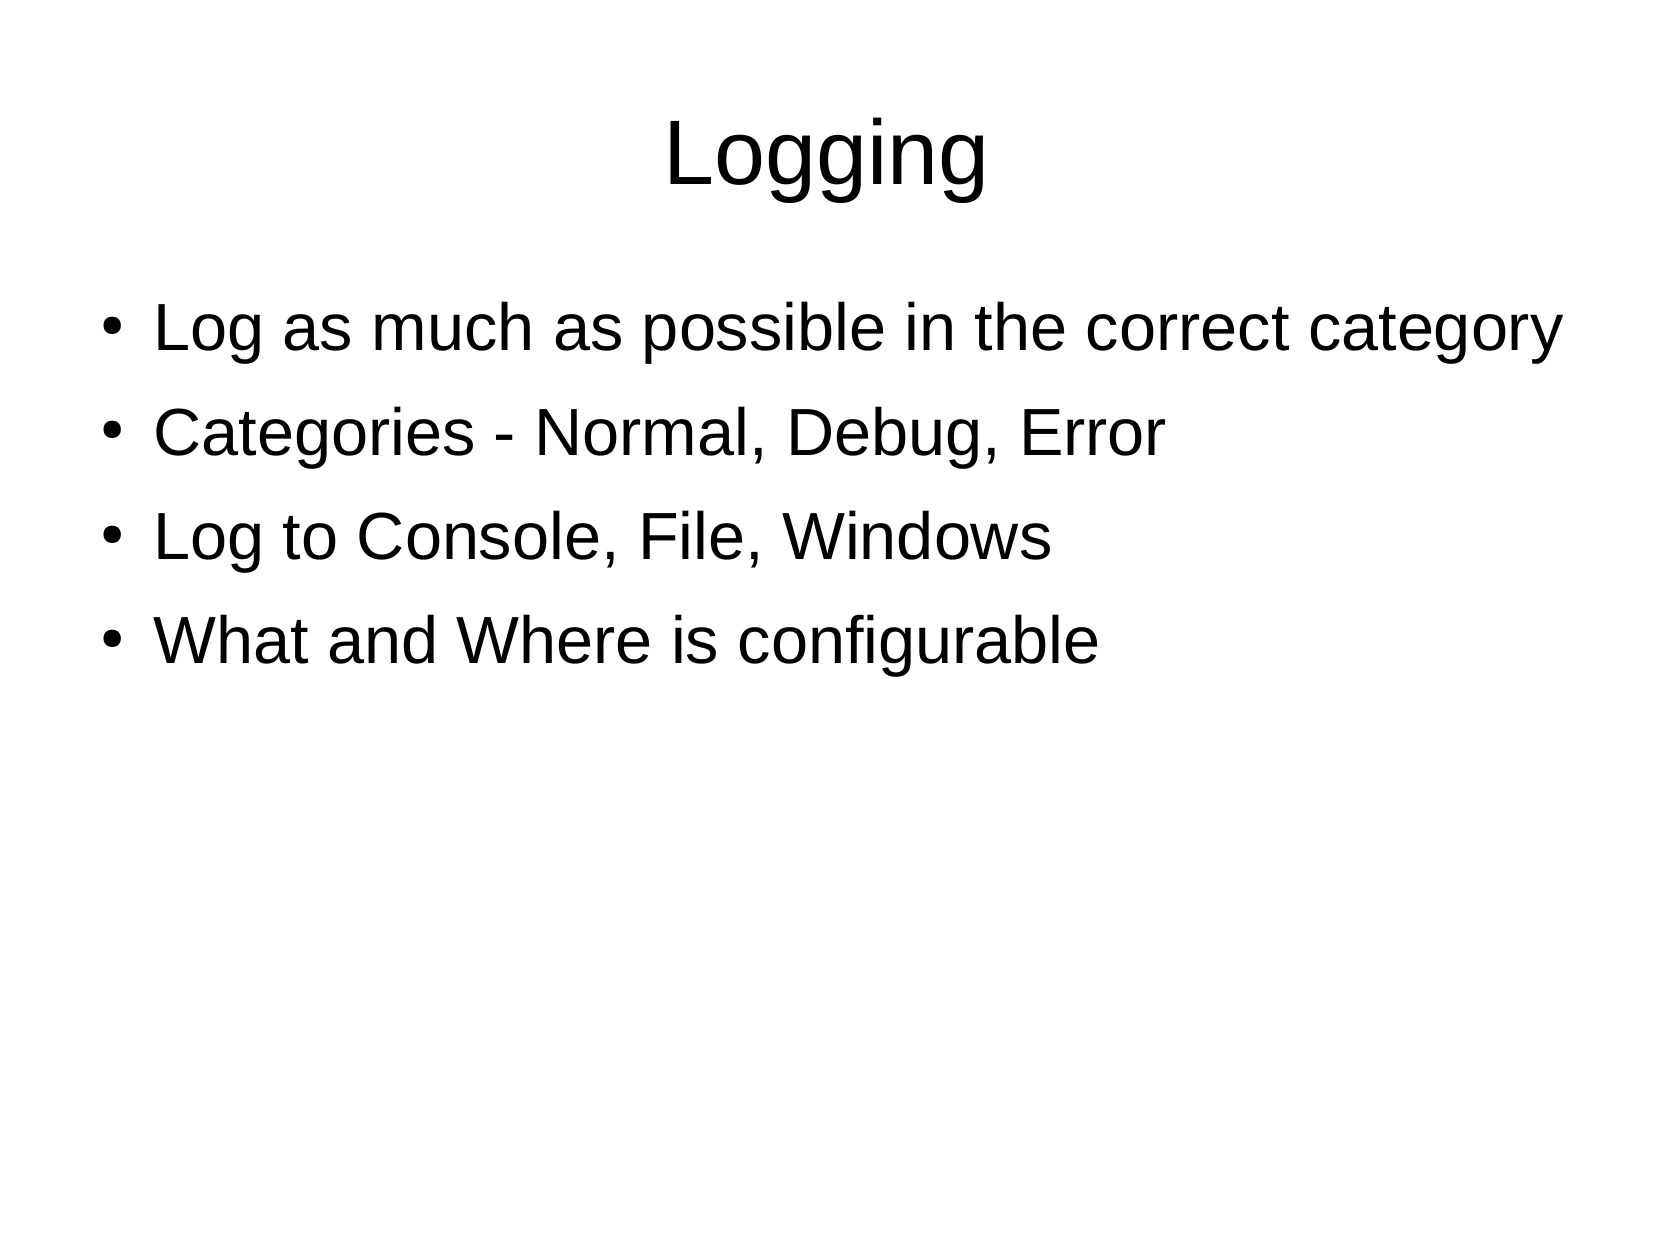

# Logging
Log as much as possible in the correct category
Categories - Normal, Debug, Error
Log to Console, File, Windows
What and Where is configurable